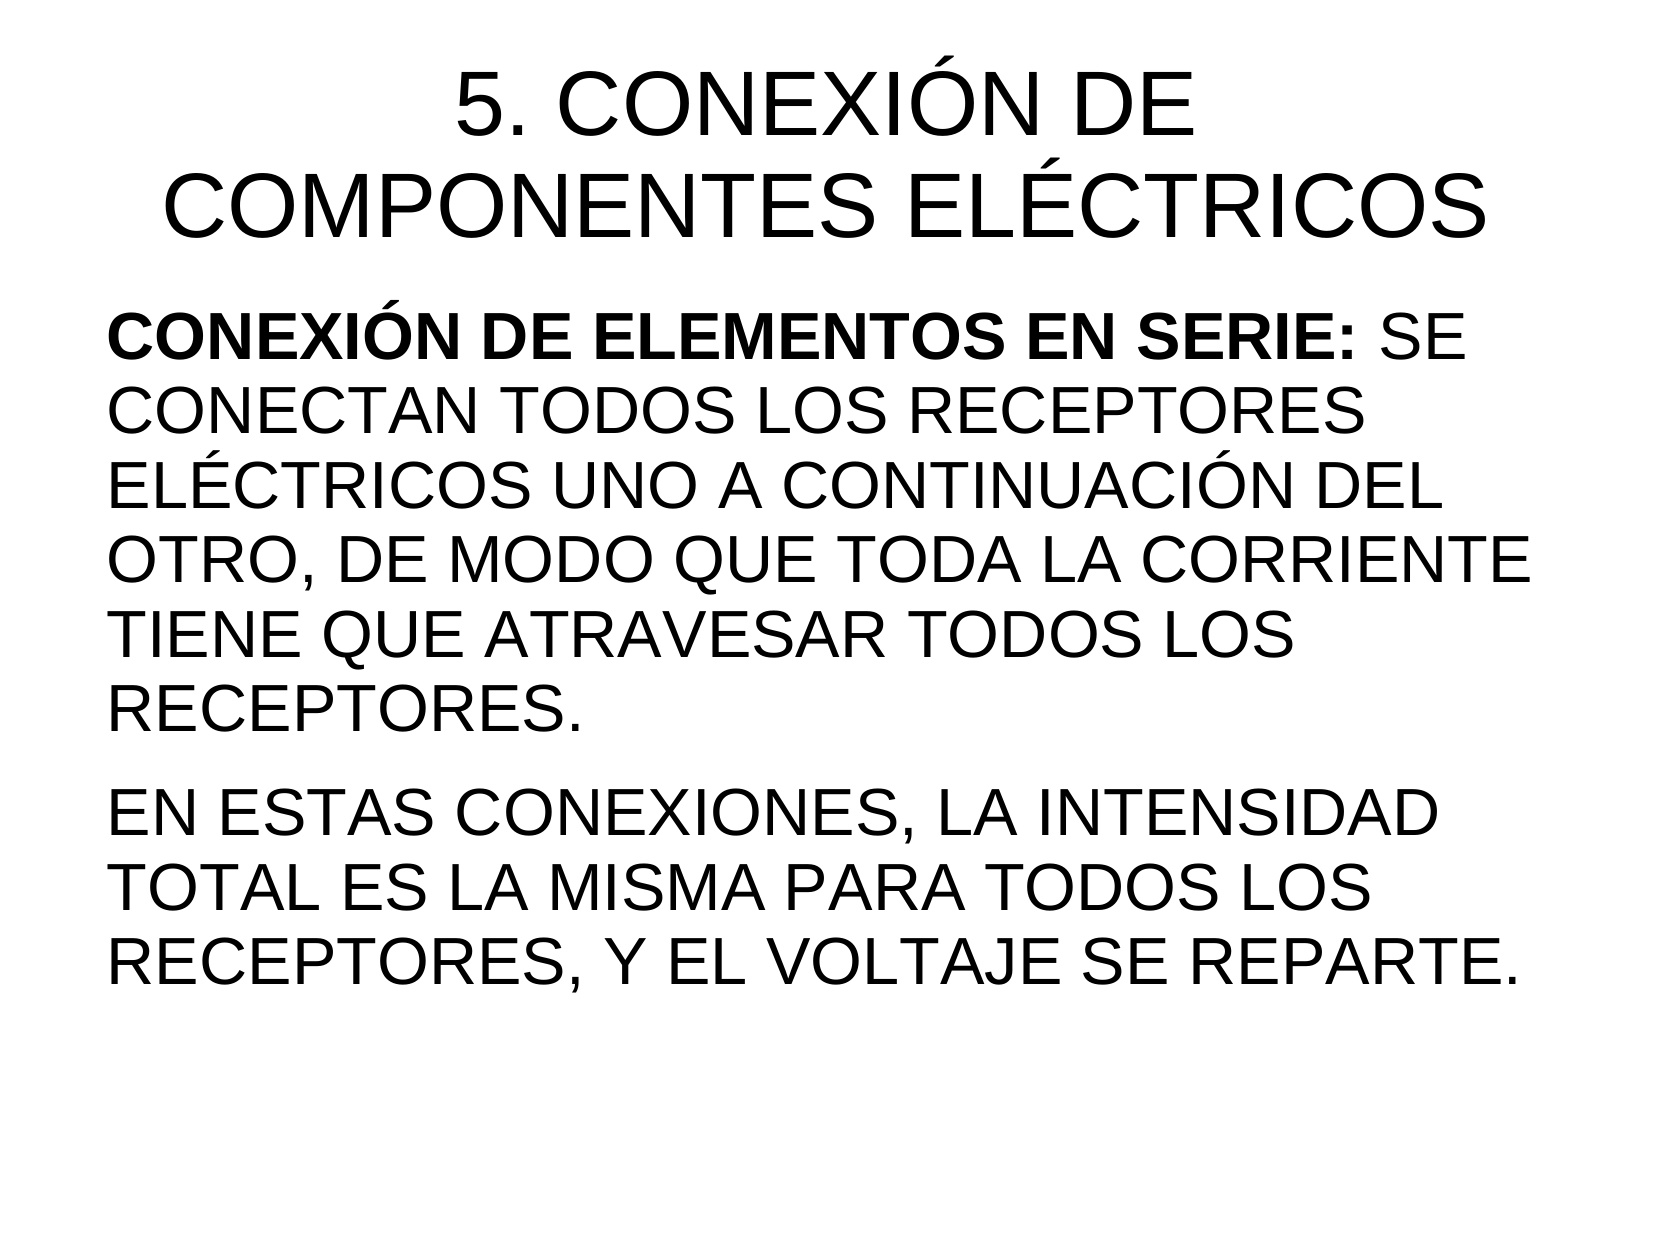

# 5. CONEXIÓN DE COMPONENTES ELÉCTRICOS
CONEXIÓN DE ELEMENTOS EN SERIE: SE CONECTAN TODOS LOS RECEPTORES ELÉCTRICOS UNO A CONTINUACIÓN DEL OTRO, DE MODO QUE TODA LA CORRIENTE TIENE QUE ATRAVESAR TODOS LOS RECEPTORES.
EN ESTAS CONEXIONES, LA INTENSIDAD TOTAL ES LA MISMA PARA TODOS LOS RECEPTORES, Y EL VOLTAJE SE REPARTE.